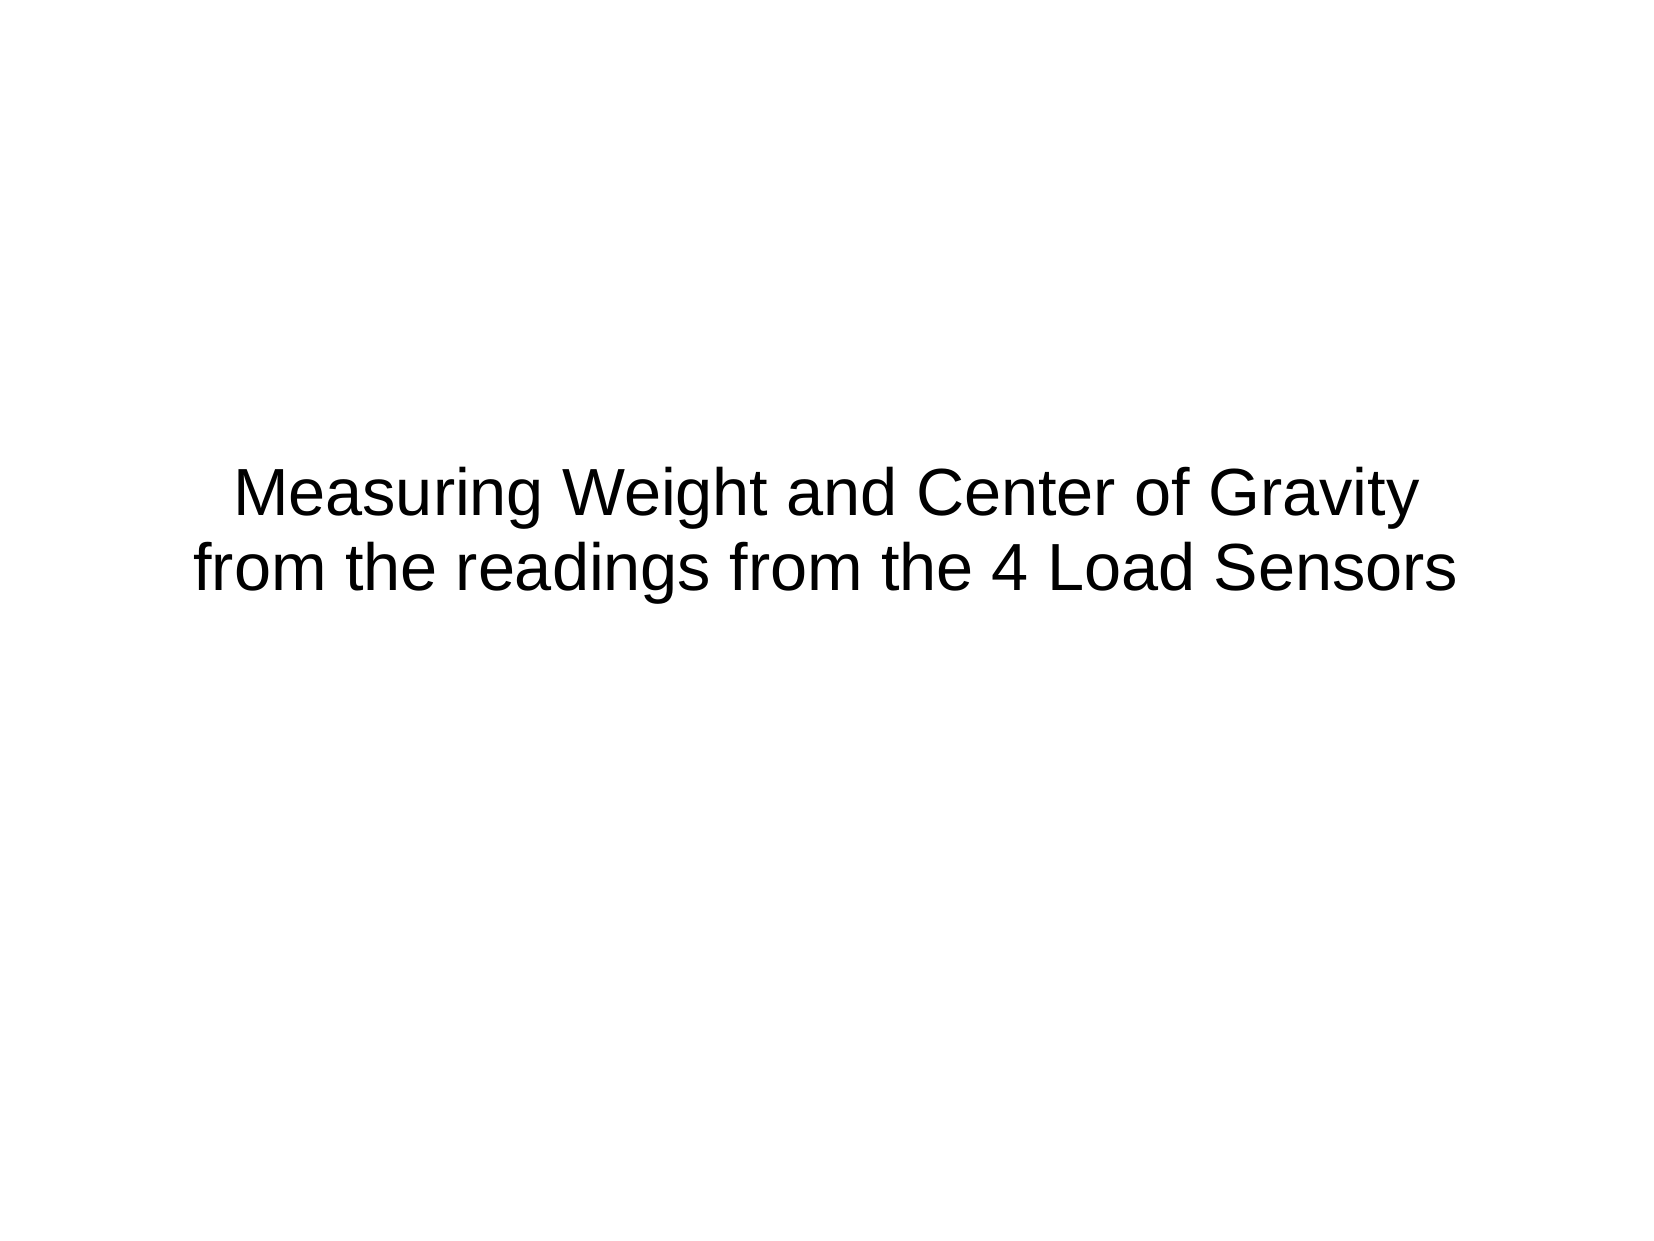

# Measuring Weight and Center of Gravity
from the readings from the 4 Load Sensors